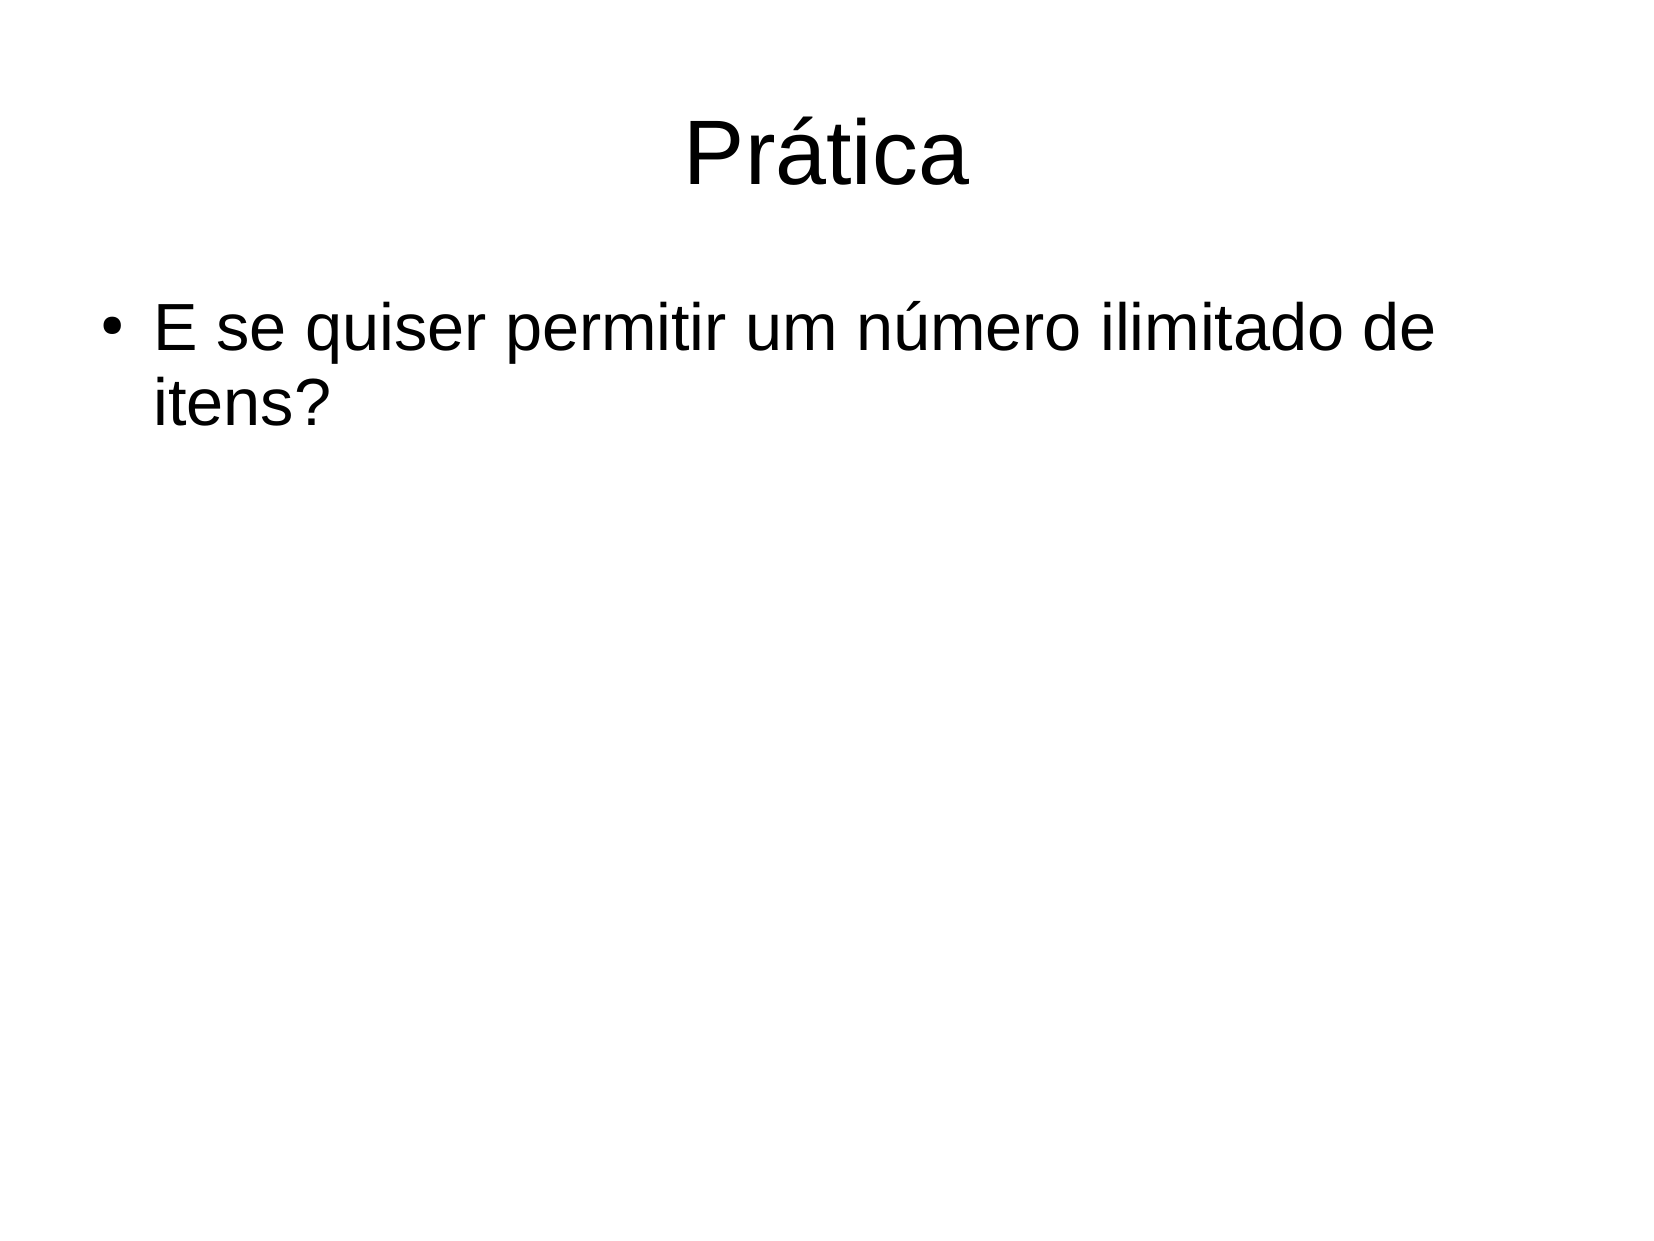

# Prática
E se quiser permitir um número ilimitado de itens?